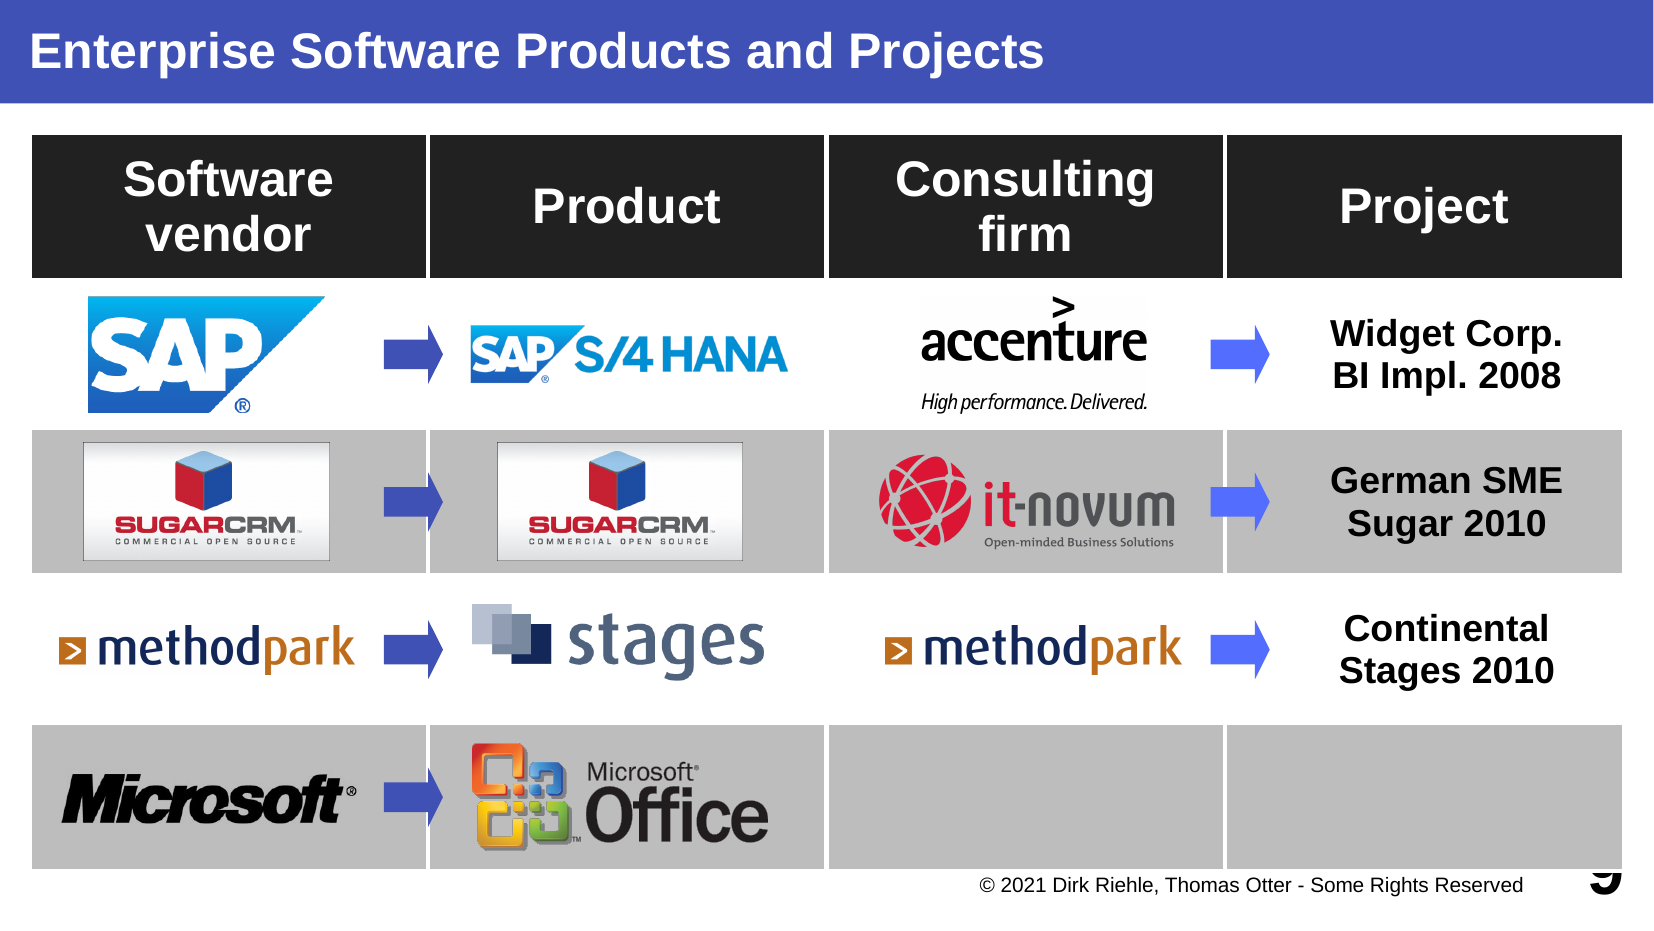

# Enterprise Software Products and Projects
| Software vendor | Product | Consulting firm | Project |
| --- | --- | --- | --- |
| | | | |
| | | | |
| | | | |
| | | | |
Widget Corp.
BI Impl. 2008
German SME
Sugar 2010
Continental
Stages 2010
Commercial Open Source Startups
9
© 2021 Dirk Riehle, Thomas Otter - Some Rights Reserved